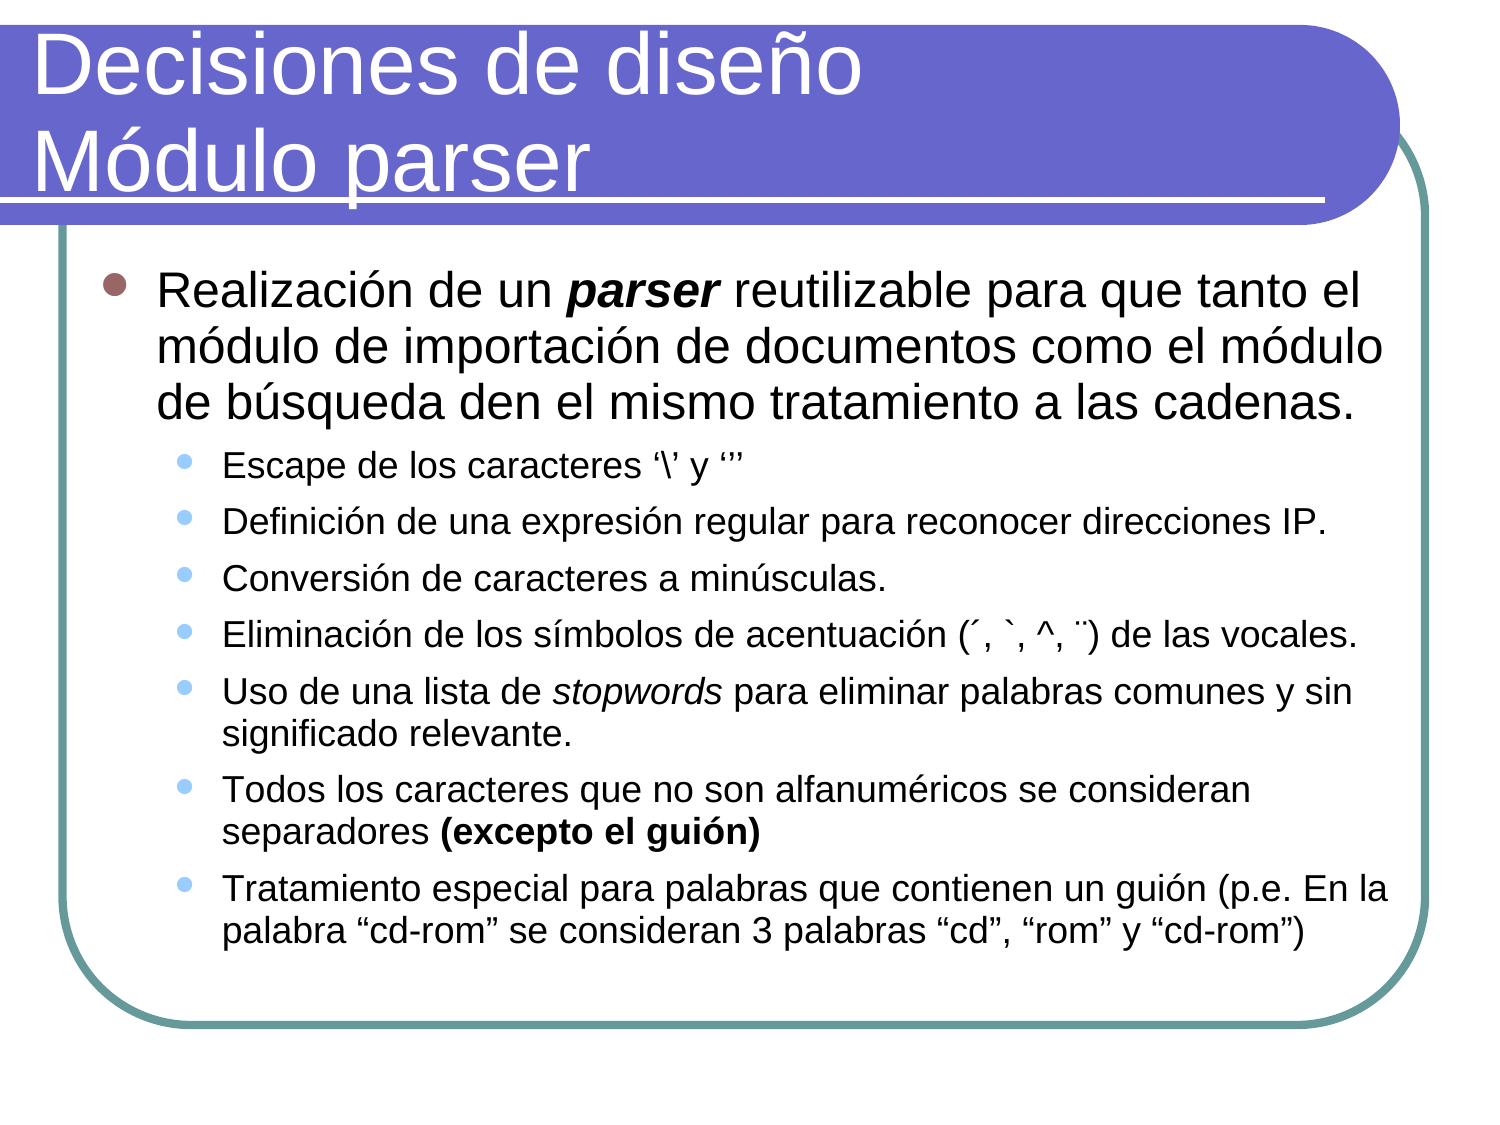

# Decisiones de diseño Módulo parser
Realización de un parser reutilizable para que tanto el módulo de importación de documentos como el módulo de búsqueda den el mismo tratamiento a las cadenas.
Escape de los caracteres ‘\’ y ‘’’
Definición de una expresión regular para reconocer direcciones IP.
Conversión de caracteres a minúsculas.
Eliminación de los símbolos de acentuación (´, `, ^, ¨) de las vocales.
Uso de una lista de stopwords para eliminar palabras comunes y sin significado relevante.
Todos los caracteres que no son alfanuméricos se consideran separadores (excepto el guión)
Tratamiento especial para palabras que contienen un guión (p.e. En la palabra “cd-rom” se consideran 3 palabras “cd”, “rom” y “cd-rom”)